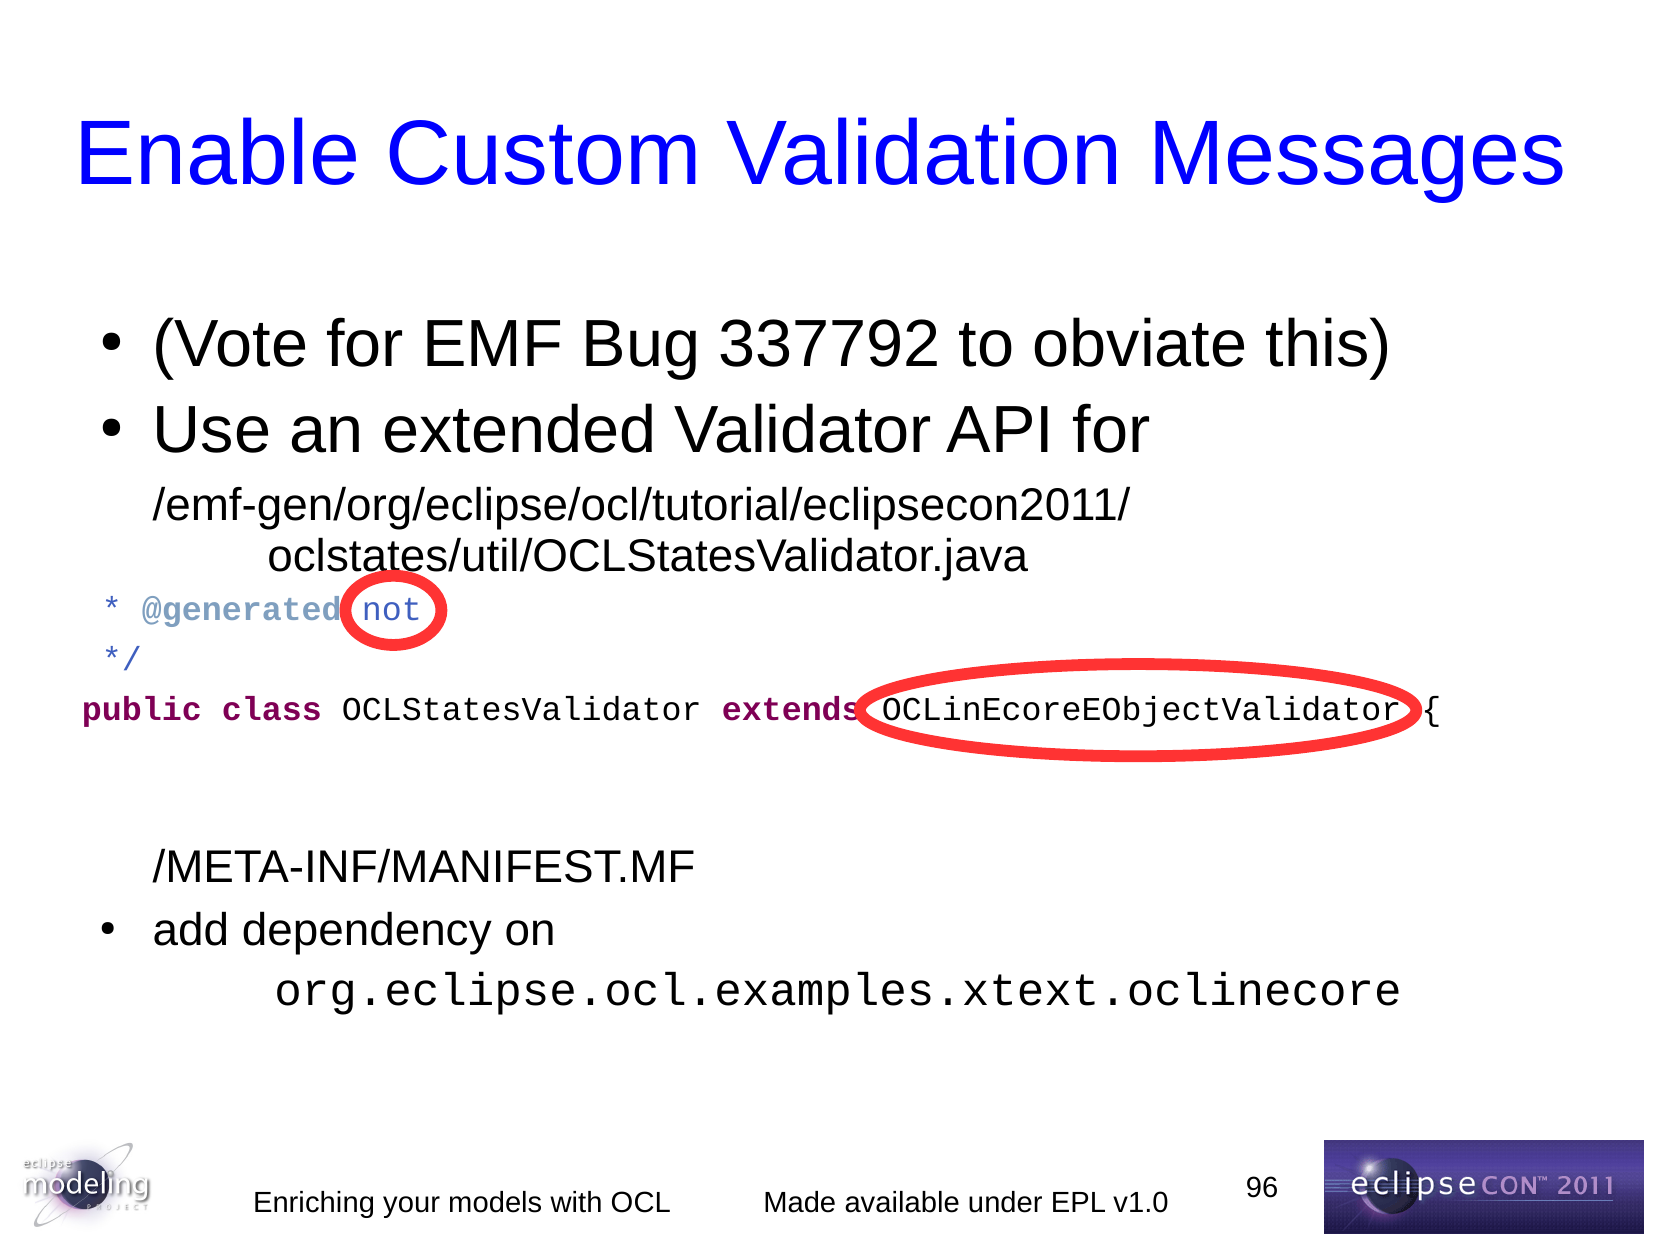

# Enable Custom Validation Messages
(Vote for EMF Bug 337792 to obviate this)
Use an extended Validator API for
/emf-gen/org/eclipse/ocl/tutorial/eclipsecon2011/
 oclstates/util/OCLStatesValidator.java
 * @generated not
 */
public class OCLStatesValidator extends OCLinEcoreEObjectValidator {
/META-INF/MANIFEST.MF
add dependency on
 org.eclipse.ocl.examples.xtext.oclinecore
96
Enriching your models with OCL